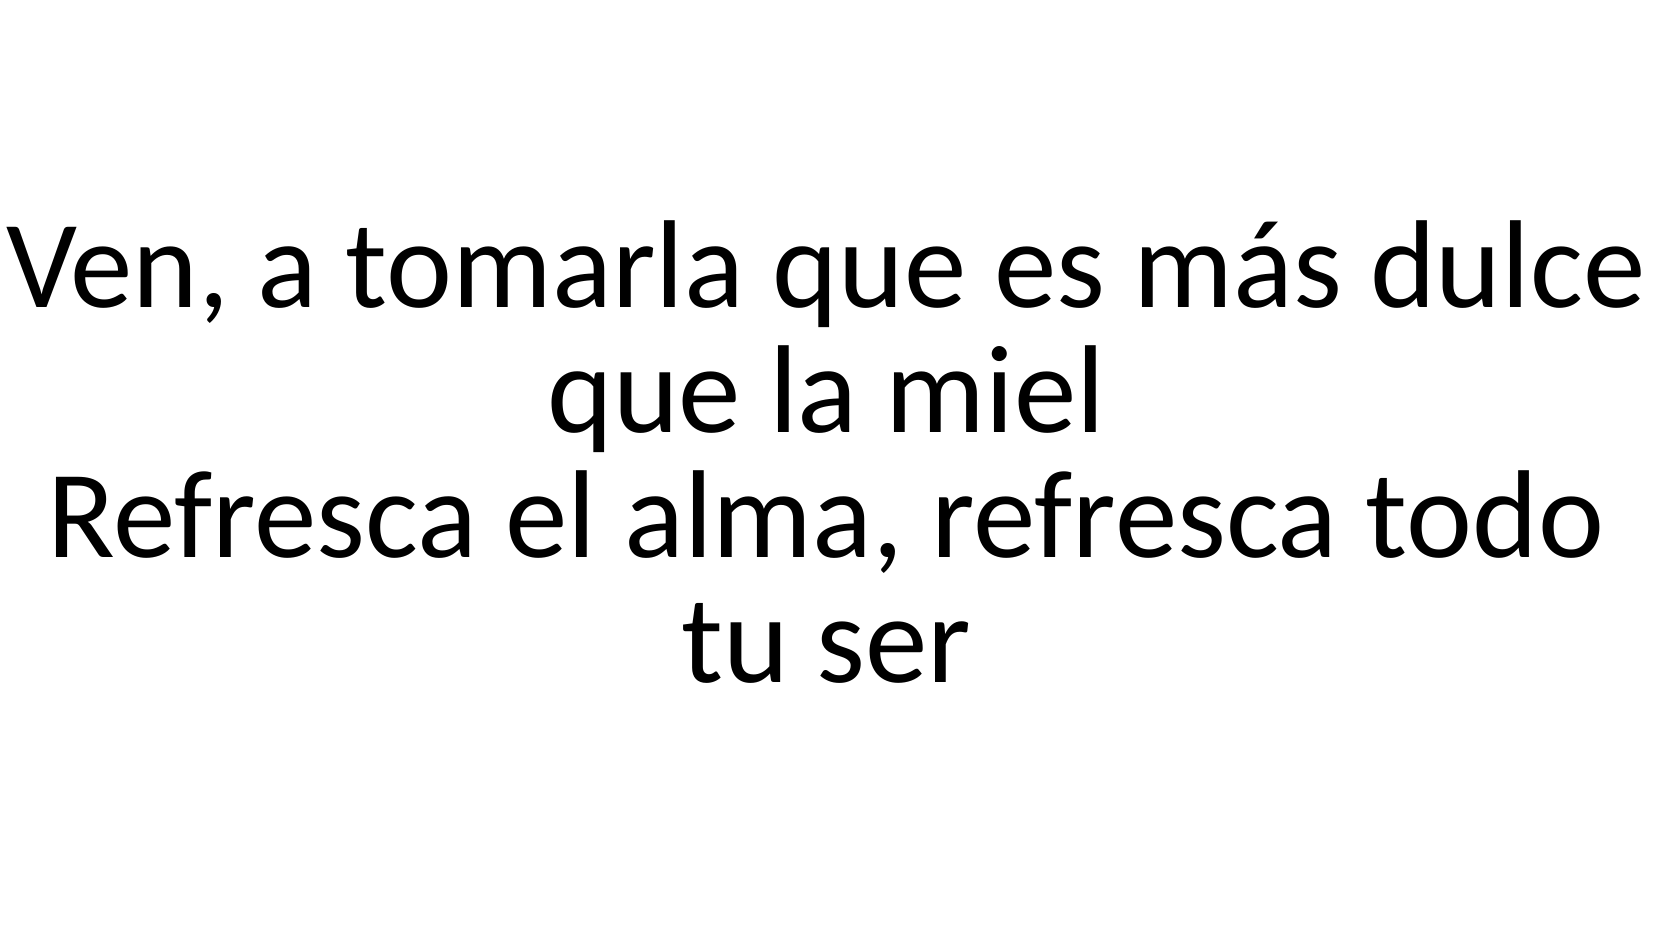

# Ven, a tomarla que es más dulce que la miel Refresca el alma, refresca todo tu ser